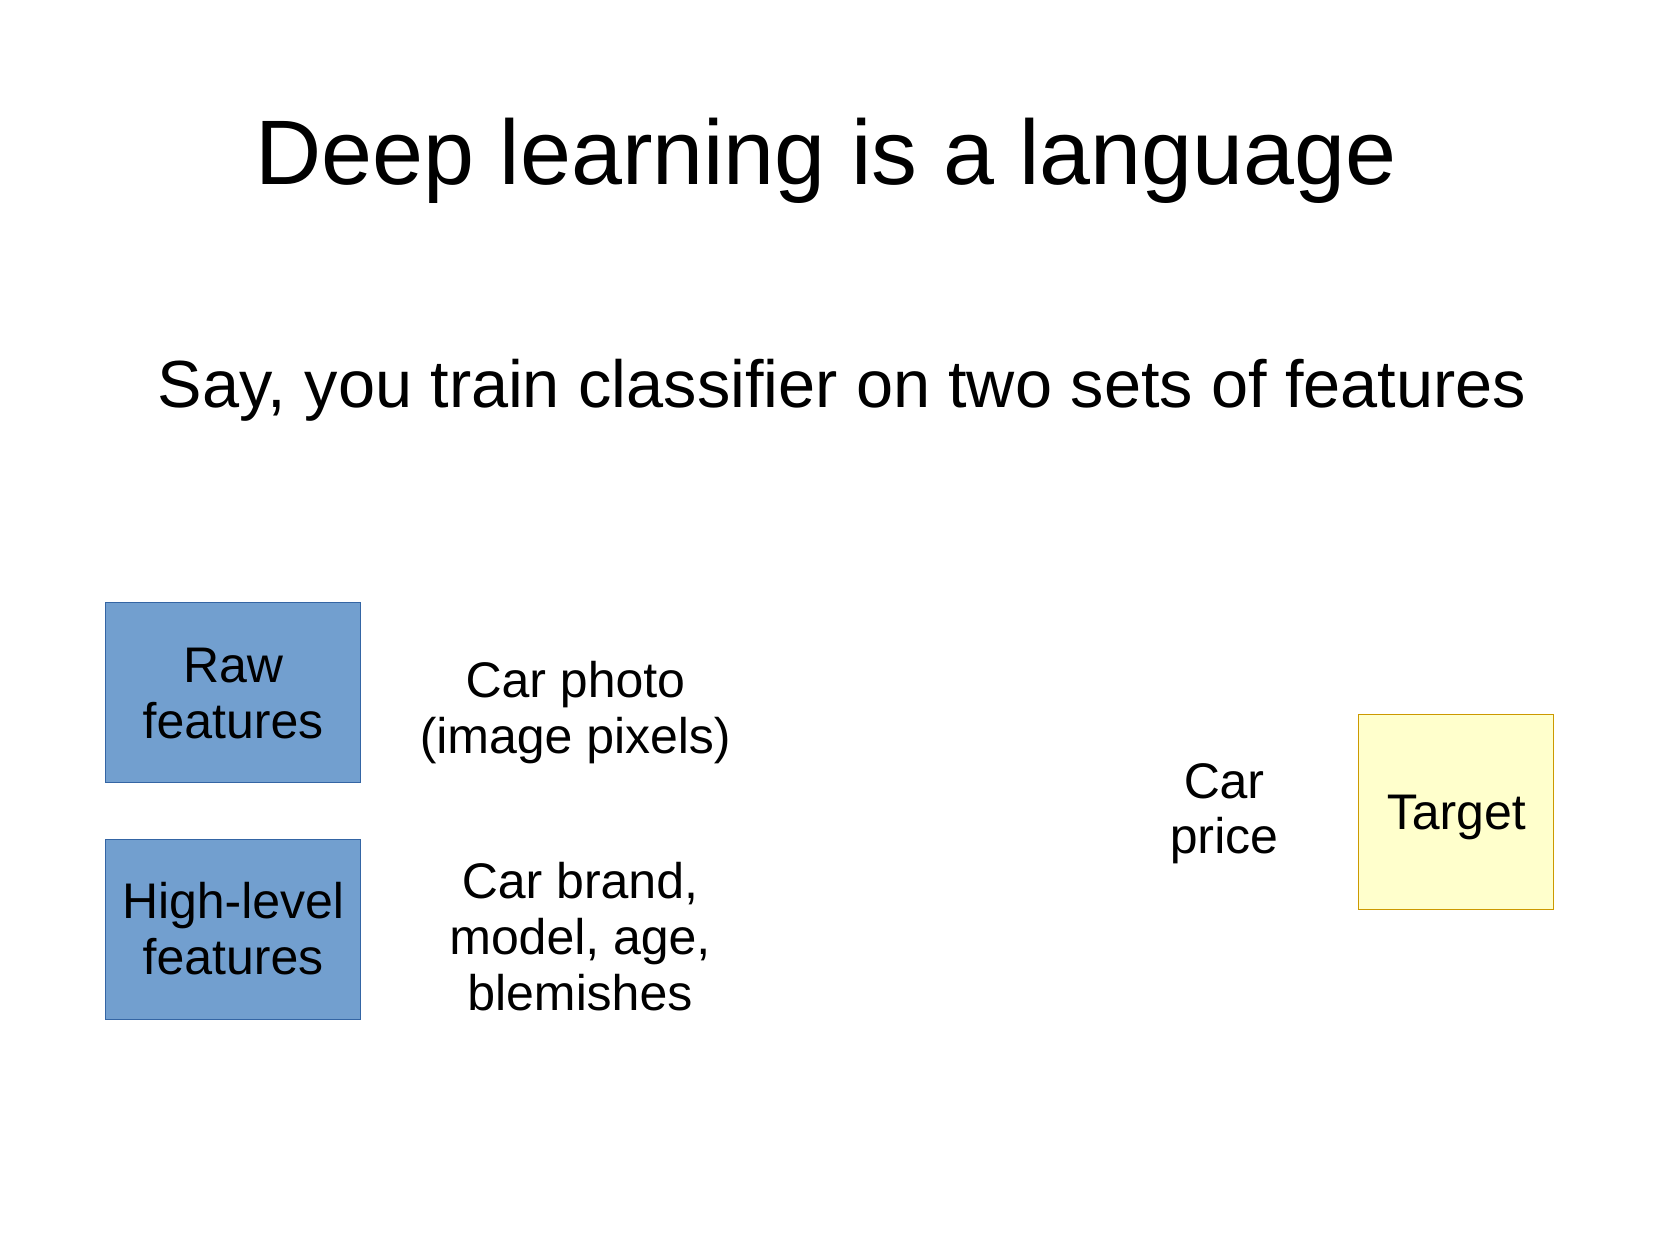

# Deep learning is a language
Say, you train classifier on two sets of features
Raw
features
Car photo
(image pixels)
Target
Car
price
High-level
features
Car brand,
model, age,
blemishes